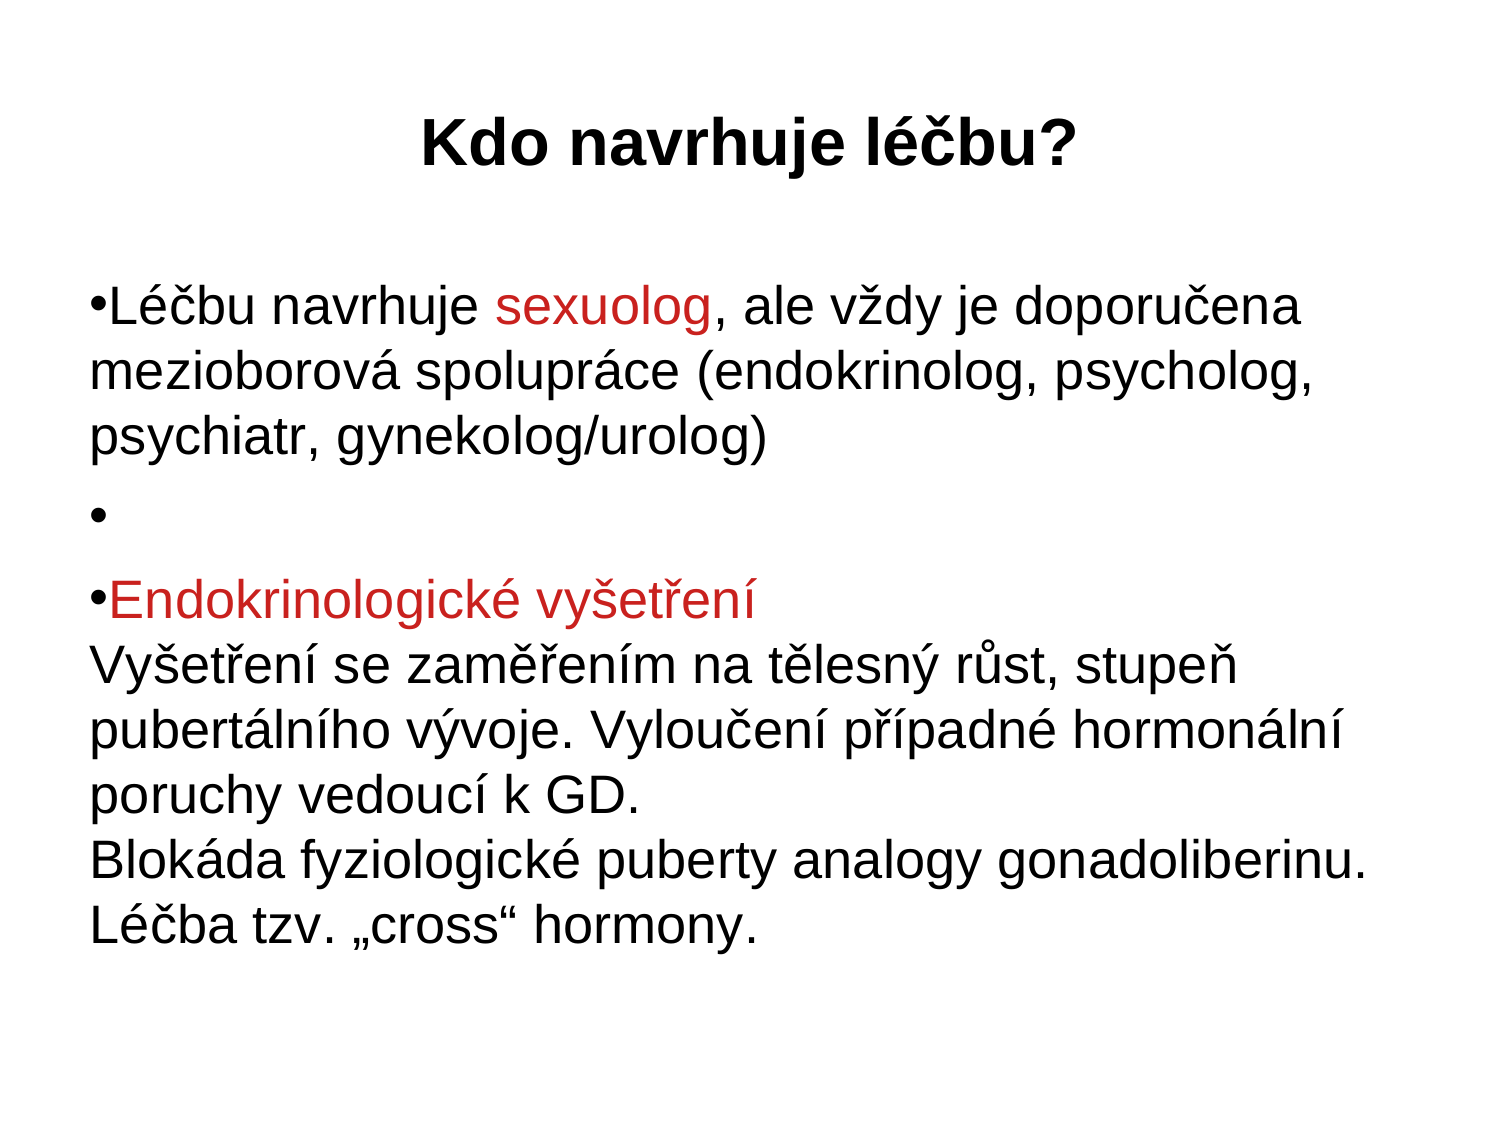

# Kdo navrhuje léčbu?
Léčbu navrhuje sexuolog, ale vždy je doporučena mezioborová spolupráce (endokrinolog, psycholog, psychiatr, gynekolog/urolog)
Endokrinologické vyšetření Vyšetření se zaměřením na tělesný růst, stupeň pubertálního vývoje. Vyloučení případné hormonální poruchy vedoucí k GD. Blokáda fyziologické puberty analogy gonadoliberinu. Léčba tzv. „cross“ hormony.